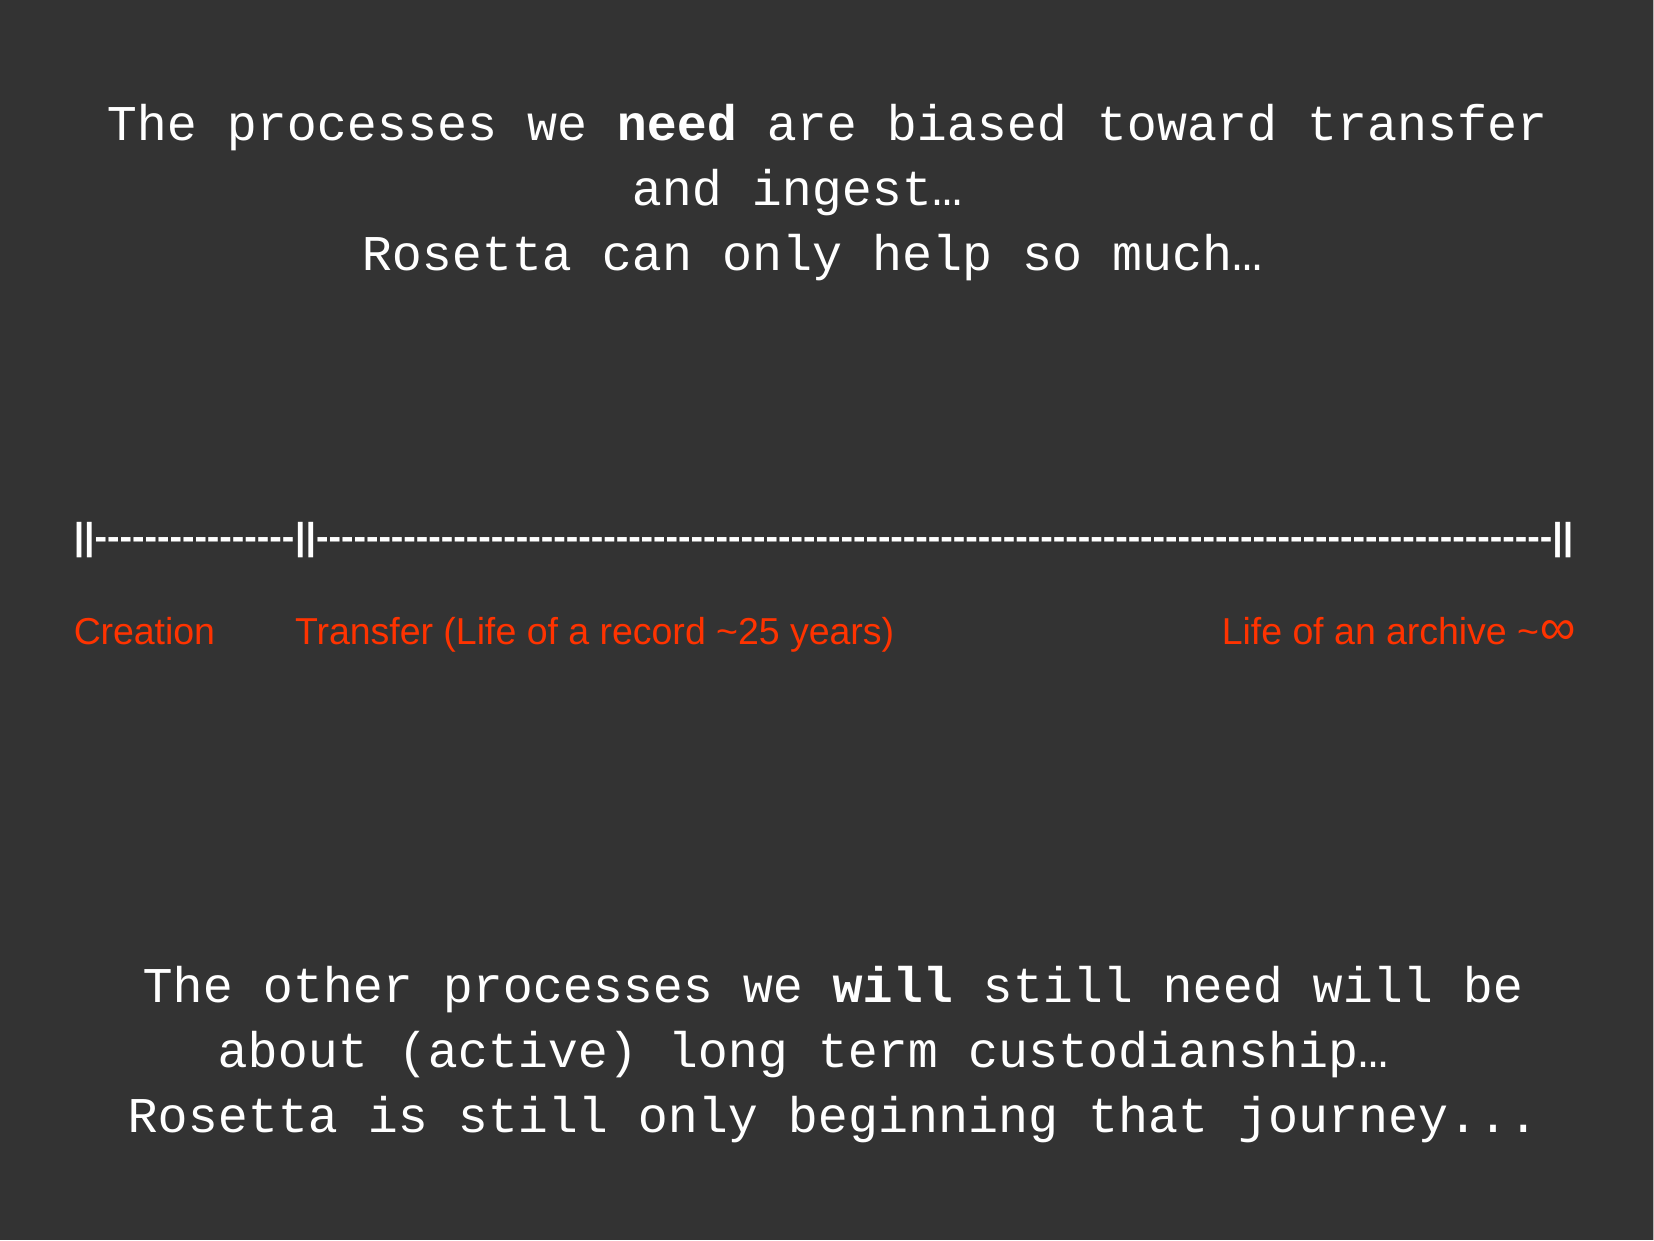

# The processes we need are biased toward transfer and ingest… Rosetta can only help so much…
||----------------	||---------------------------------------------------------------------------------------------------||
Creation		Transfer (Life of a record ~25 years)		 Life of an archive ~∞
The other processes we will still need will be about (active) long term custodianship…
Rosetta is still only beginning that journey...